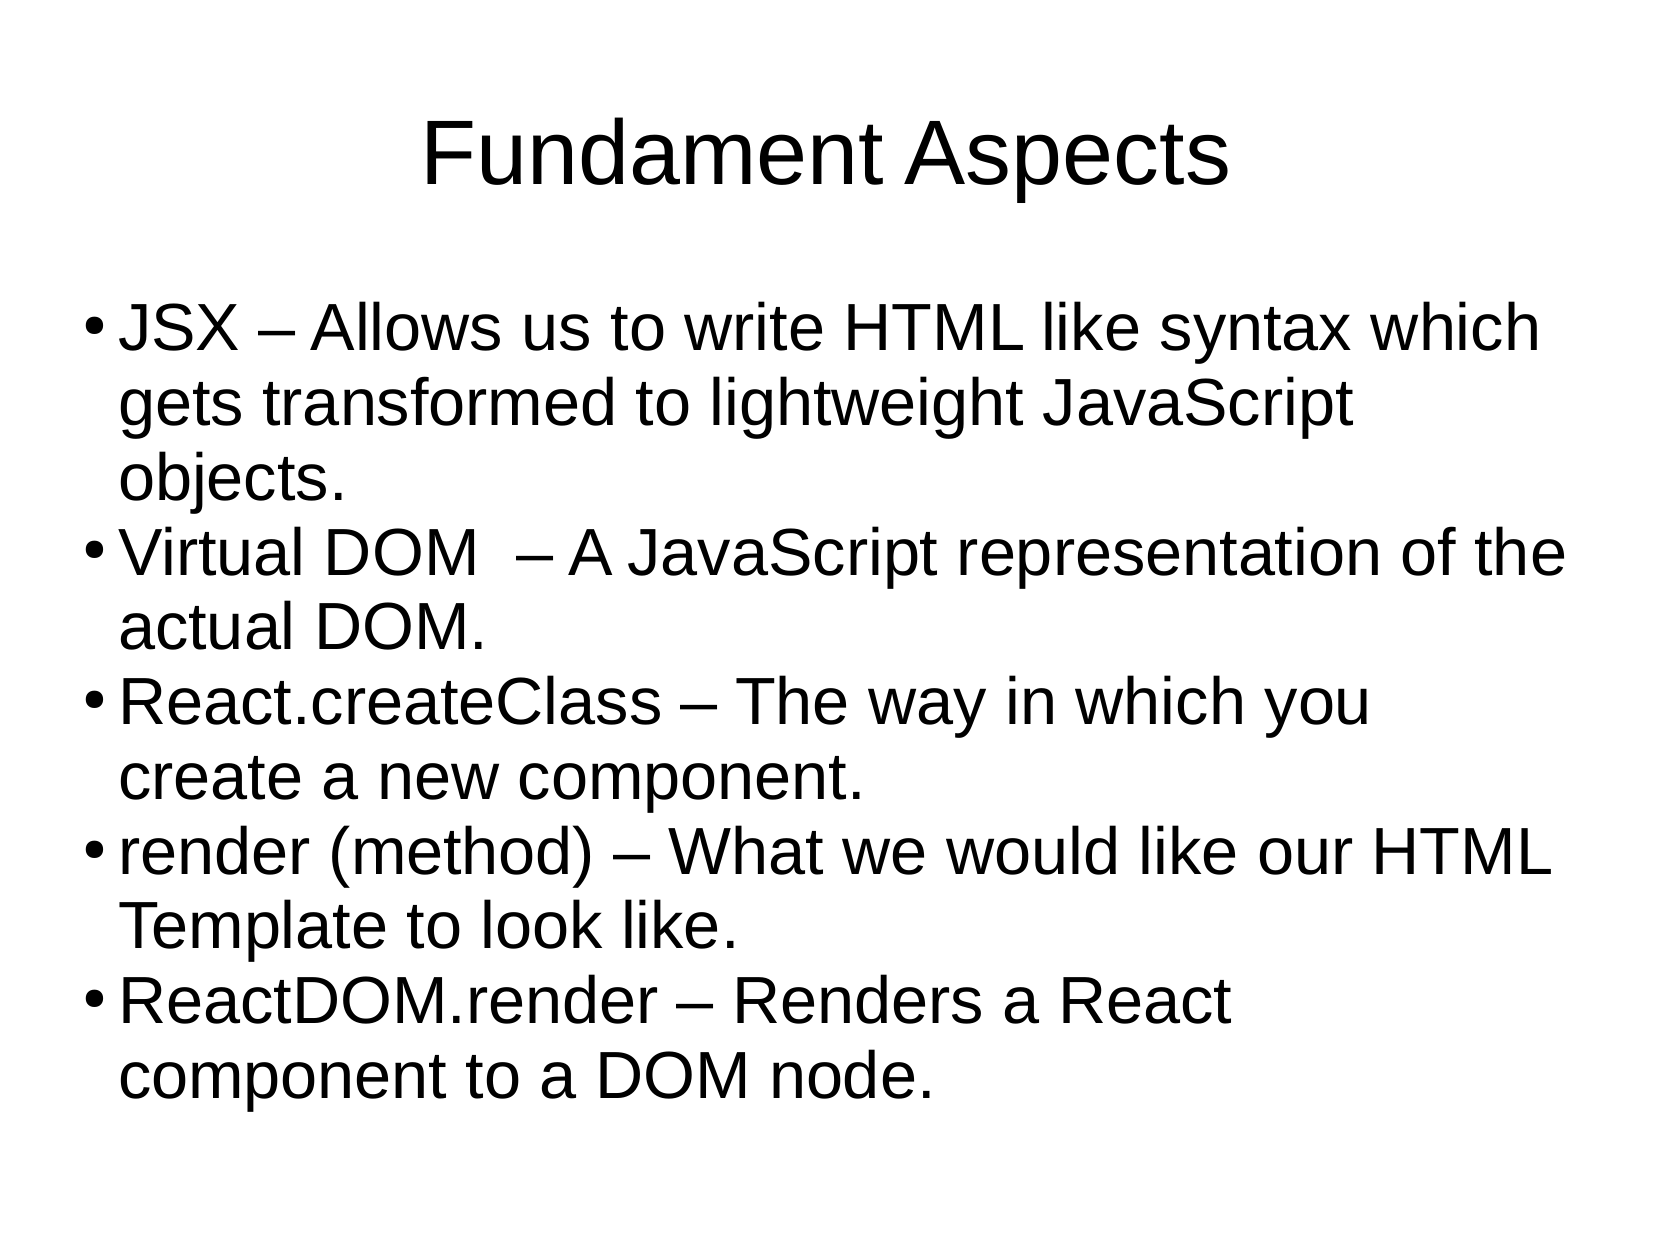

# Fundament Aspects
JSX – Allows us to write HTML like syntax which gets transformed to lightweight JavaScript objects.
Virtual DOM – A JavaScript representation of the actual DOM.
React.createClass – The way in which you create a new component.
render (method) – What we would like our HTML Template to look like.
ReactDOM.render – Renders a React component to a DOM node.